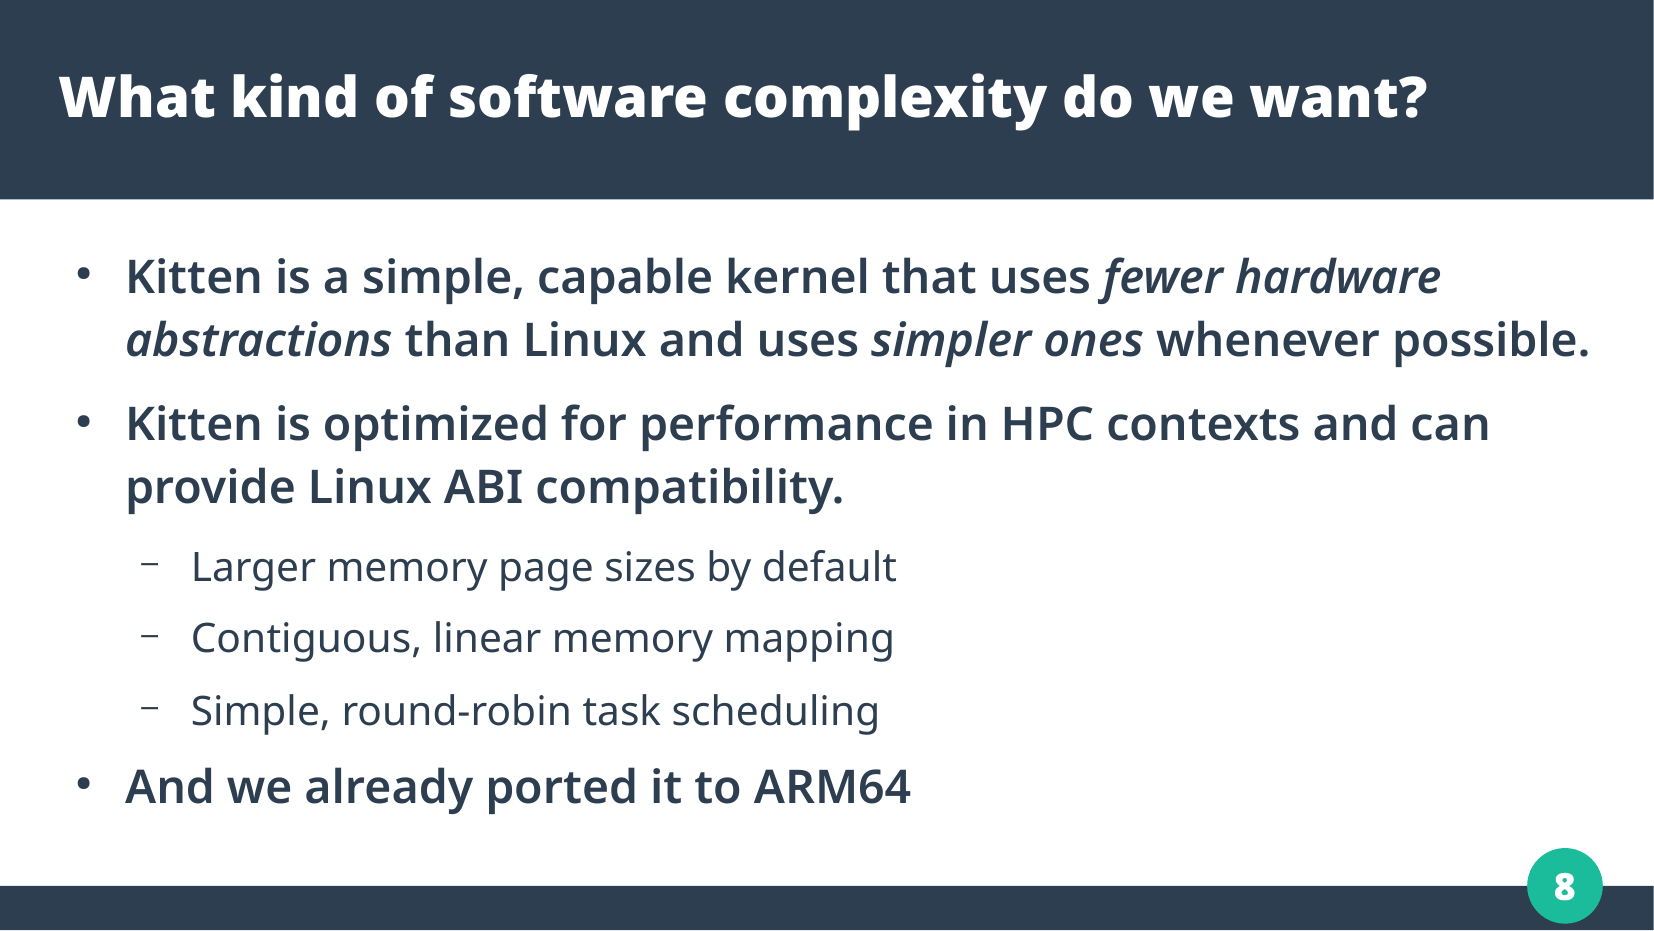

# What kind of software complexity do we want?
Kitten is a simple, capable kernel that uses fewer hardware abstractions than Linux and uses simpler ones whenever possible.
Kitten is optimized for performance in HPC contexts and can provide Linux ABI compatibility.
Larger memory page sizes by default
Contiguous, linear memory mapping
Simple, round-robin task scheduling
And we already ported it to ARM64